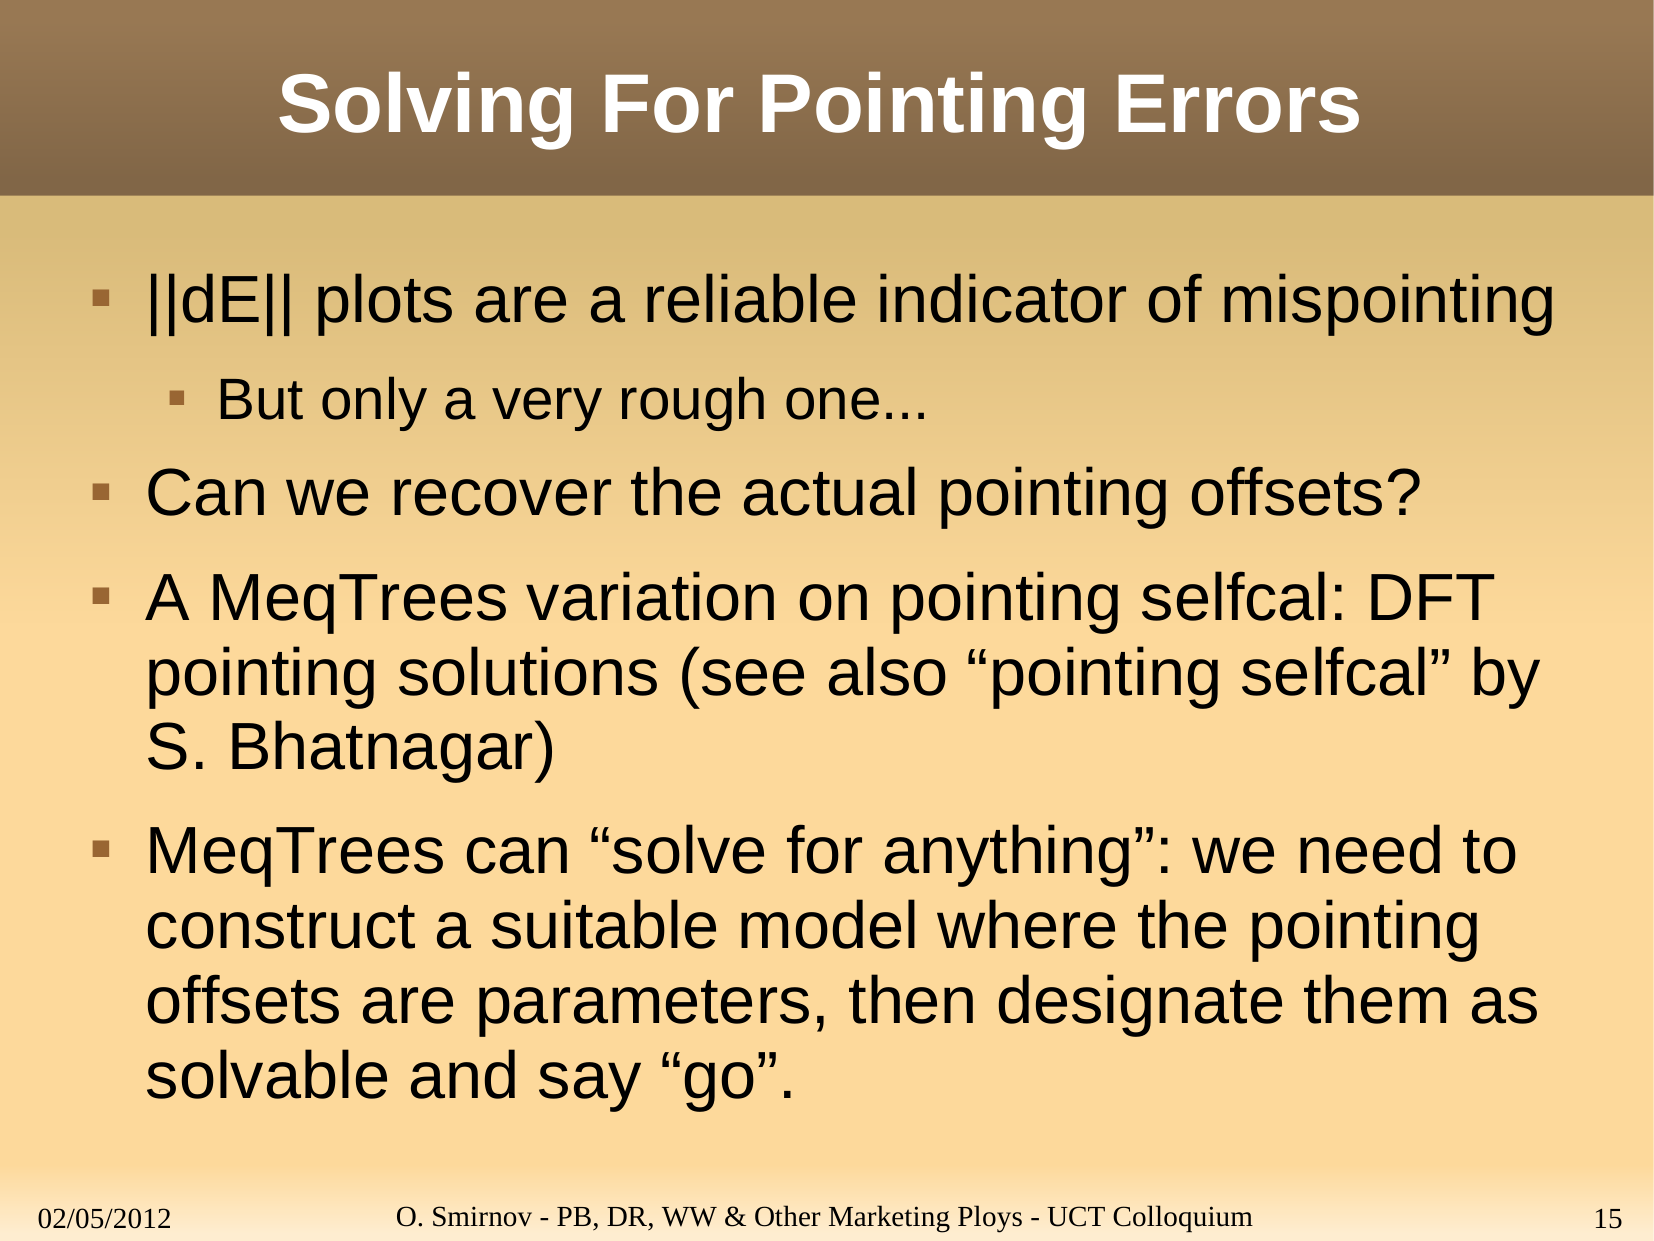

# Solving For Pointing Errors
||dE|| plots are a reliable indicator of mispointing
But only a very rough one...
Can we recover the actual pointing offsets?
A MeqTrees variation on pointing selfcal: DFT pointing solutions (see also “pointing selfcal” by S. Bhatnagar)
MeqTrees can “solve for anything”: we need to construct a suitable model where the pointing offsets are parameters, then designate them as solvable and say “go”.
O. Smirnov - PB, DR, WW & Other Marketing Ploys - UCT Colloquium
02/05/2012
15